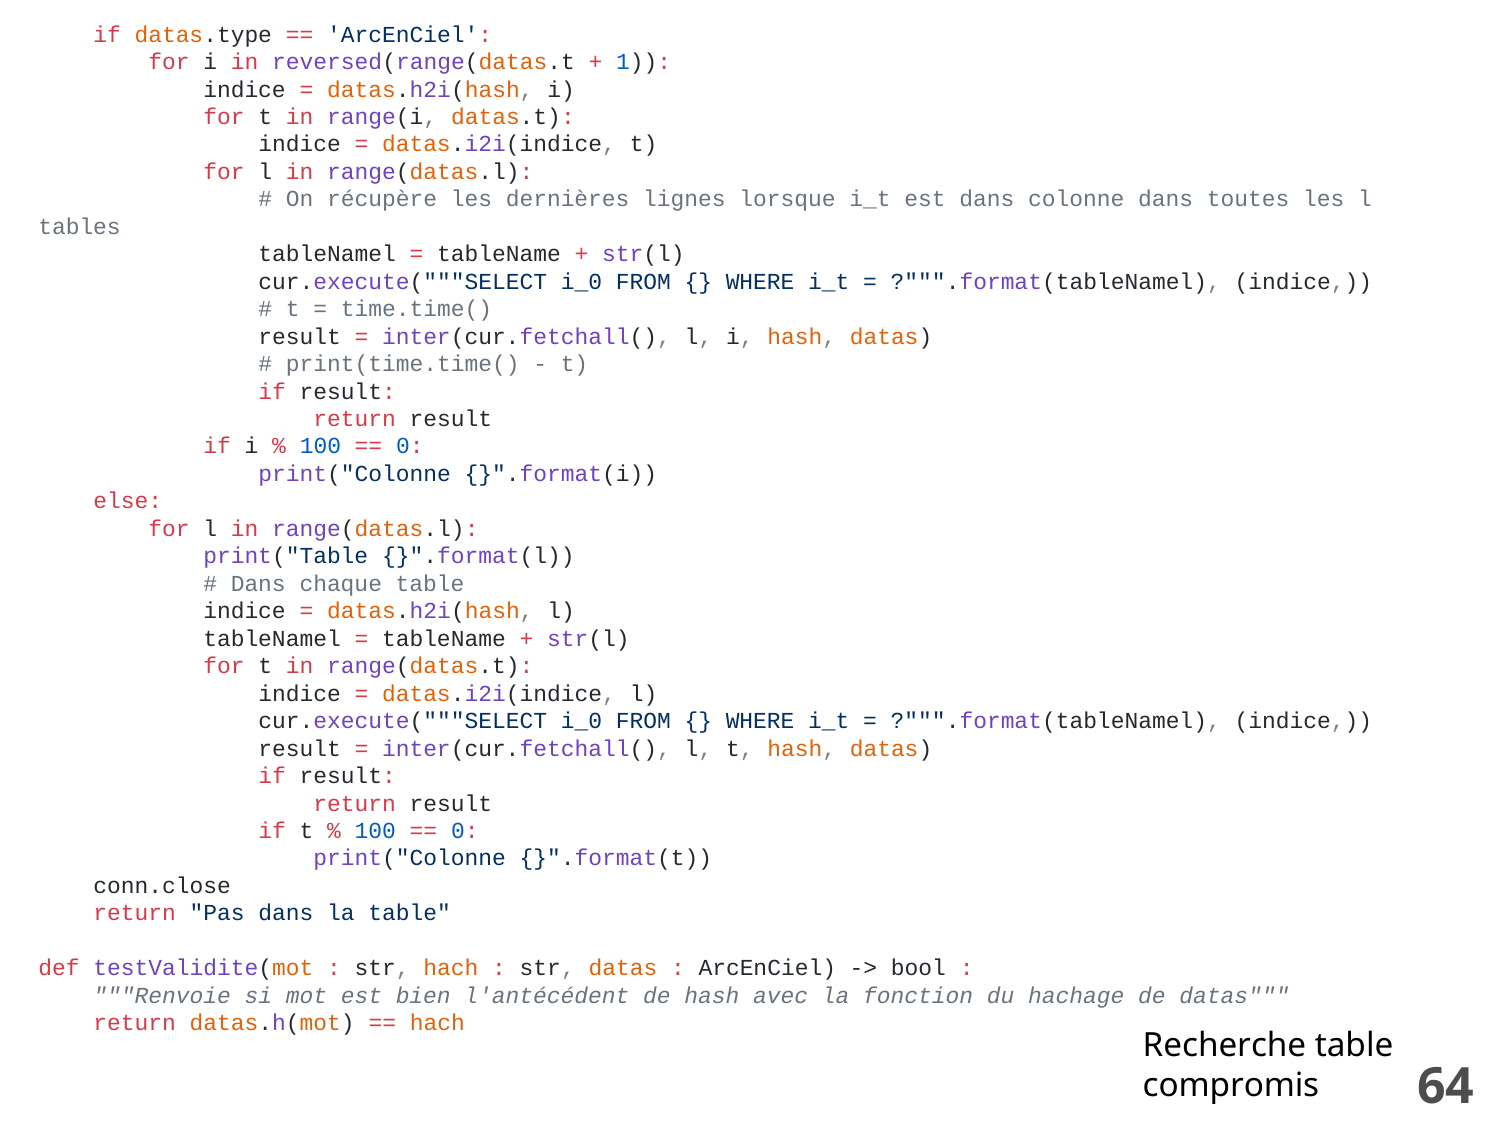

if datas.type == 'ArcEnCiel':
 for i in reversed(range(datas.t + 1)):
 indice = datas.h2i(hash, i)
 for t in range(i, datas.t):
 indice = datas.i2i(indice, t)
 for l in range(datas.l):
 # On récupère les dernières lignes lorsque i_t est dans colonne dans toutes les l tables
 tableNamel = tableName + str(l)
 cur.execute("""SELECT i_0 FROM {} WHERE i_t = ?""".format(tableNamel), (indice,))
 # t = time.time()
 result = inter(cur.fetchall(), l, i, hash, datas)
 # print(time.time() - t)
 if result:
 return result
 if i % 100 == 0:
 print("Colonne {}".format(i))
 else:
 for l in range(datas.l):
 print("Table {}".format(l))
 # Dans chaque table
 indice = datas.h2i(hash, l)
 tableNamel = tableName + str(l)
 for t in range(datas.t):
 indice = datas.i2i(indice, l)
 cur.execute("""SELECT i_0 FROM {} WHERE i_t = ?""".format(tableNamel), (indice,))
 result = inter(cur.fetchall(), l, t, hash, datas)
 if result:
 return result
 if t % 100 == 0:
 print("Colonne {}".format(t))
 conn.close
 return "Pas dans la table"
def testValidite(mot : str, hach : str, datas : ArcEnCiel) -> bool :
 """Renvoie si mot est bien l'antécédent de hash avec la fonction du hachage de datas"""
 return datas.h(mot) == hach
Recherche table compromis